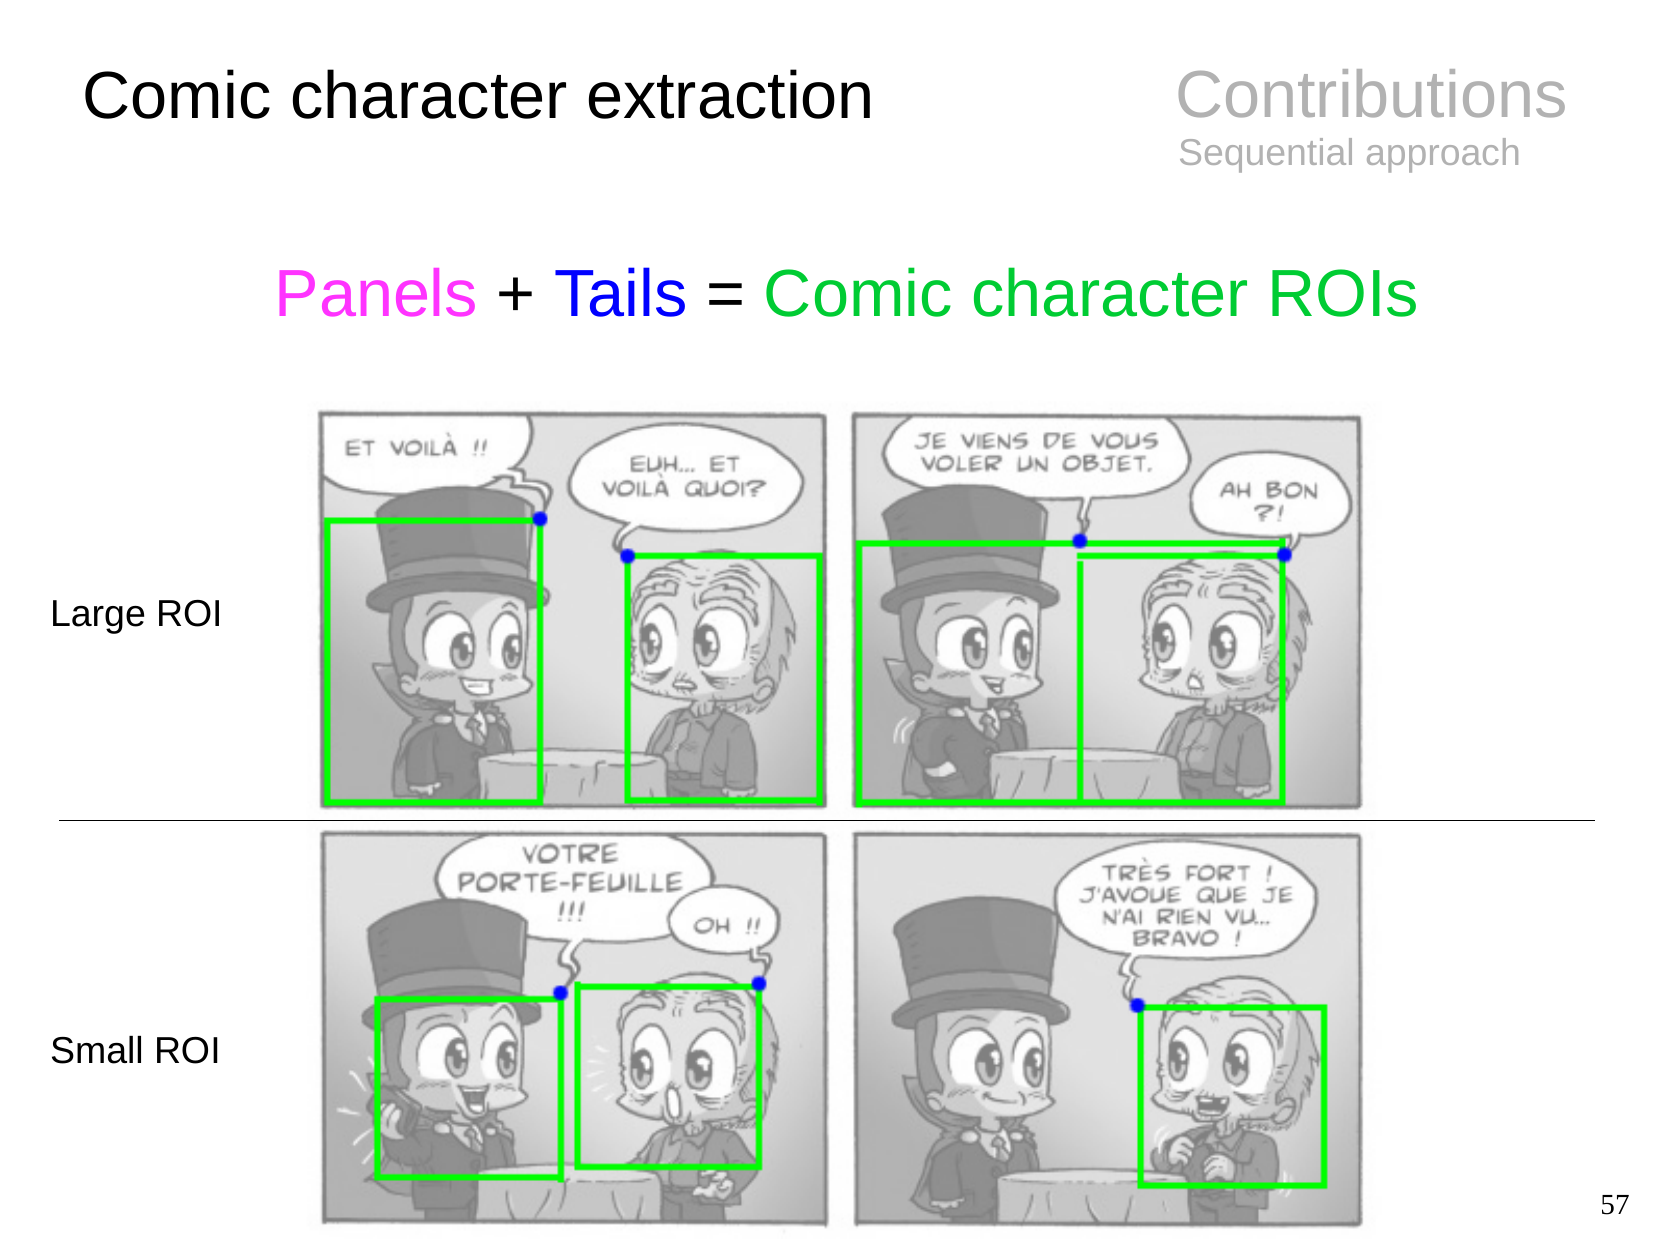

# Comic character extraction
Panels + Tails = Comic character ROIs
Large ROI
Small ROI
57